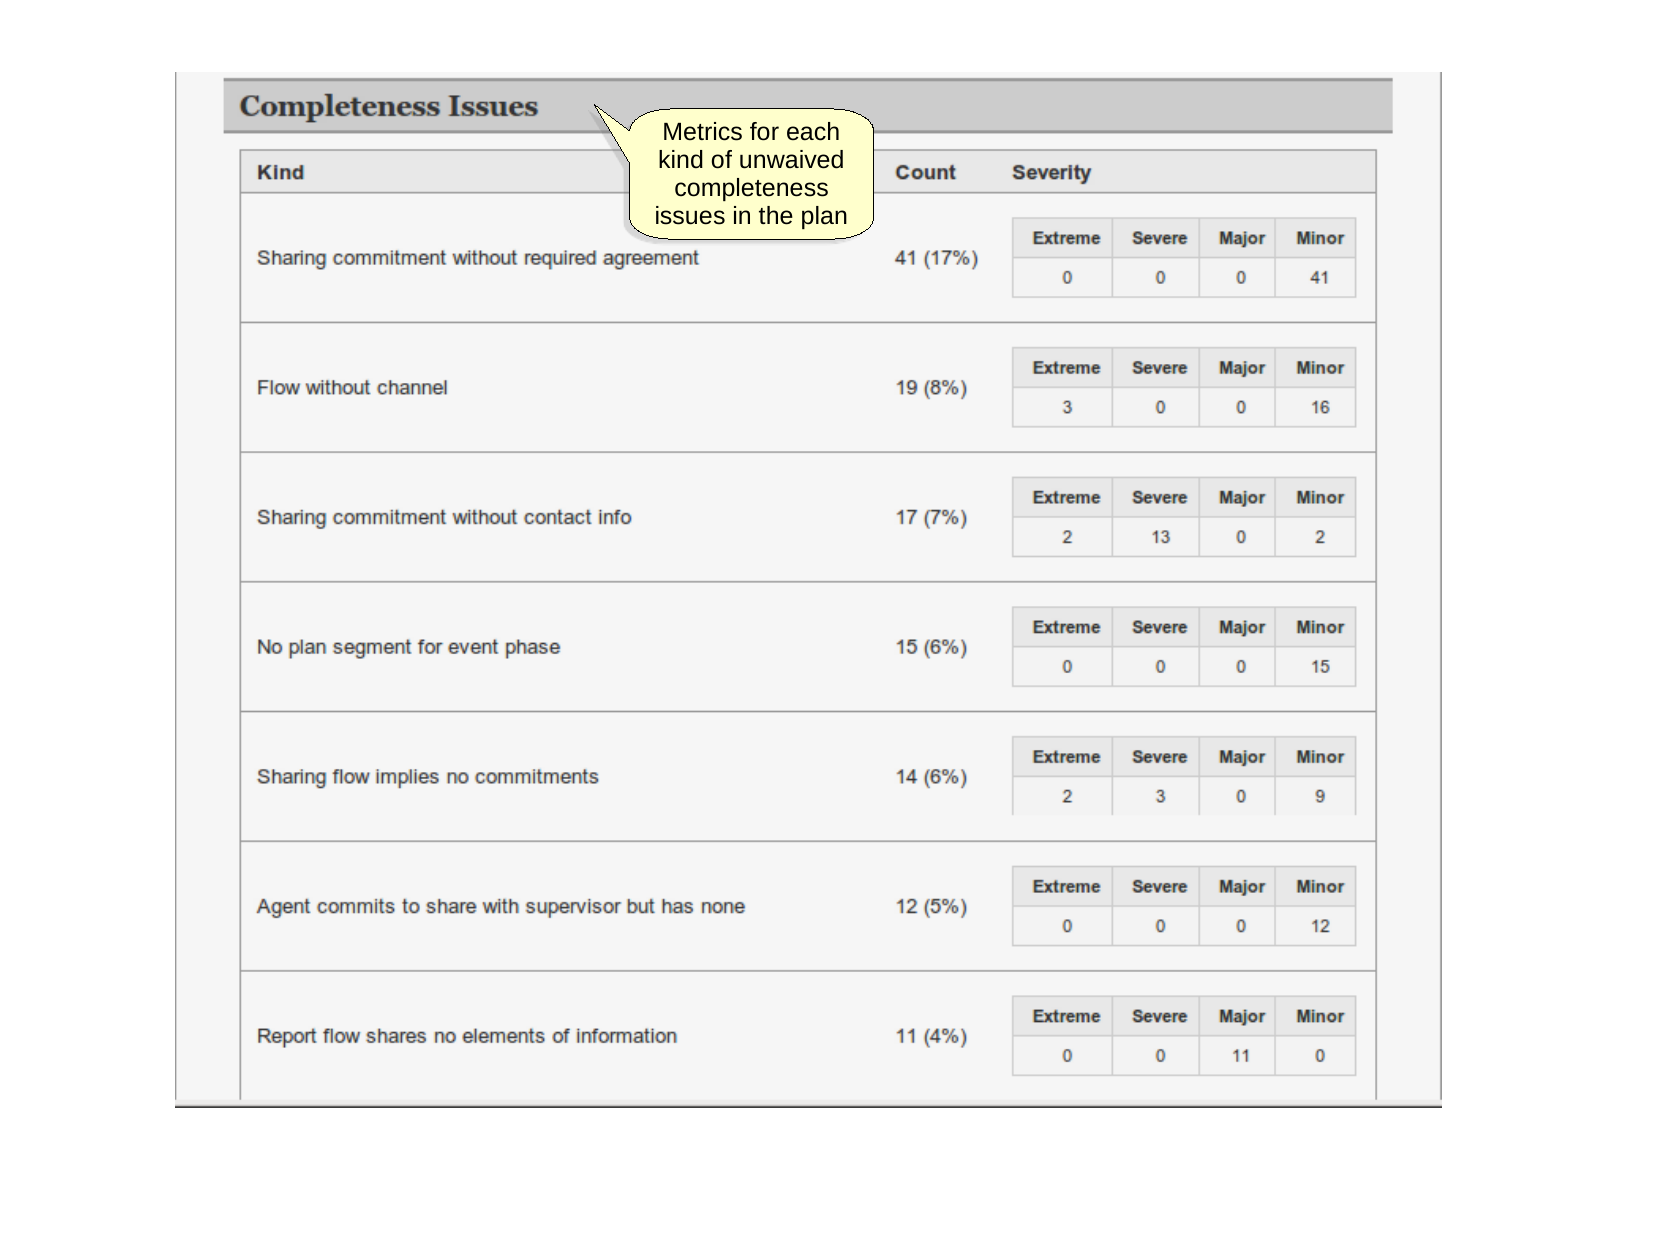

Metrics for each kind of unwaived completeness issues in the plan